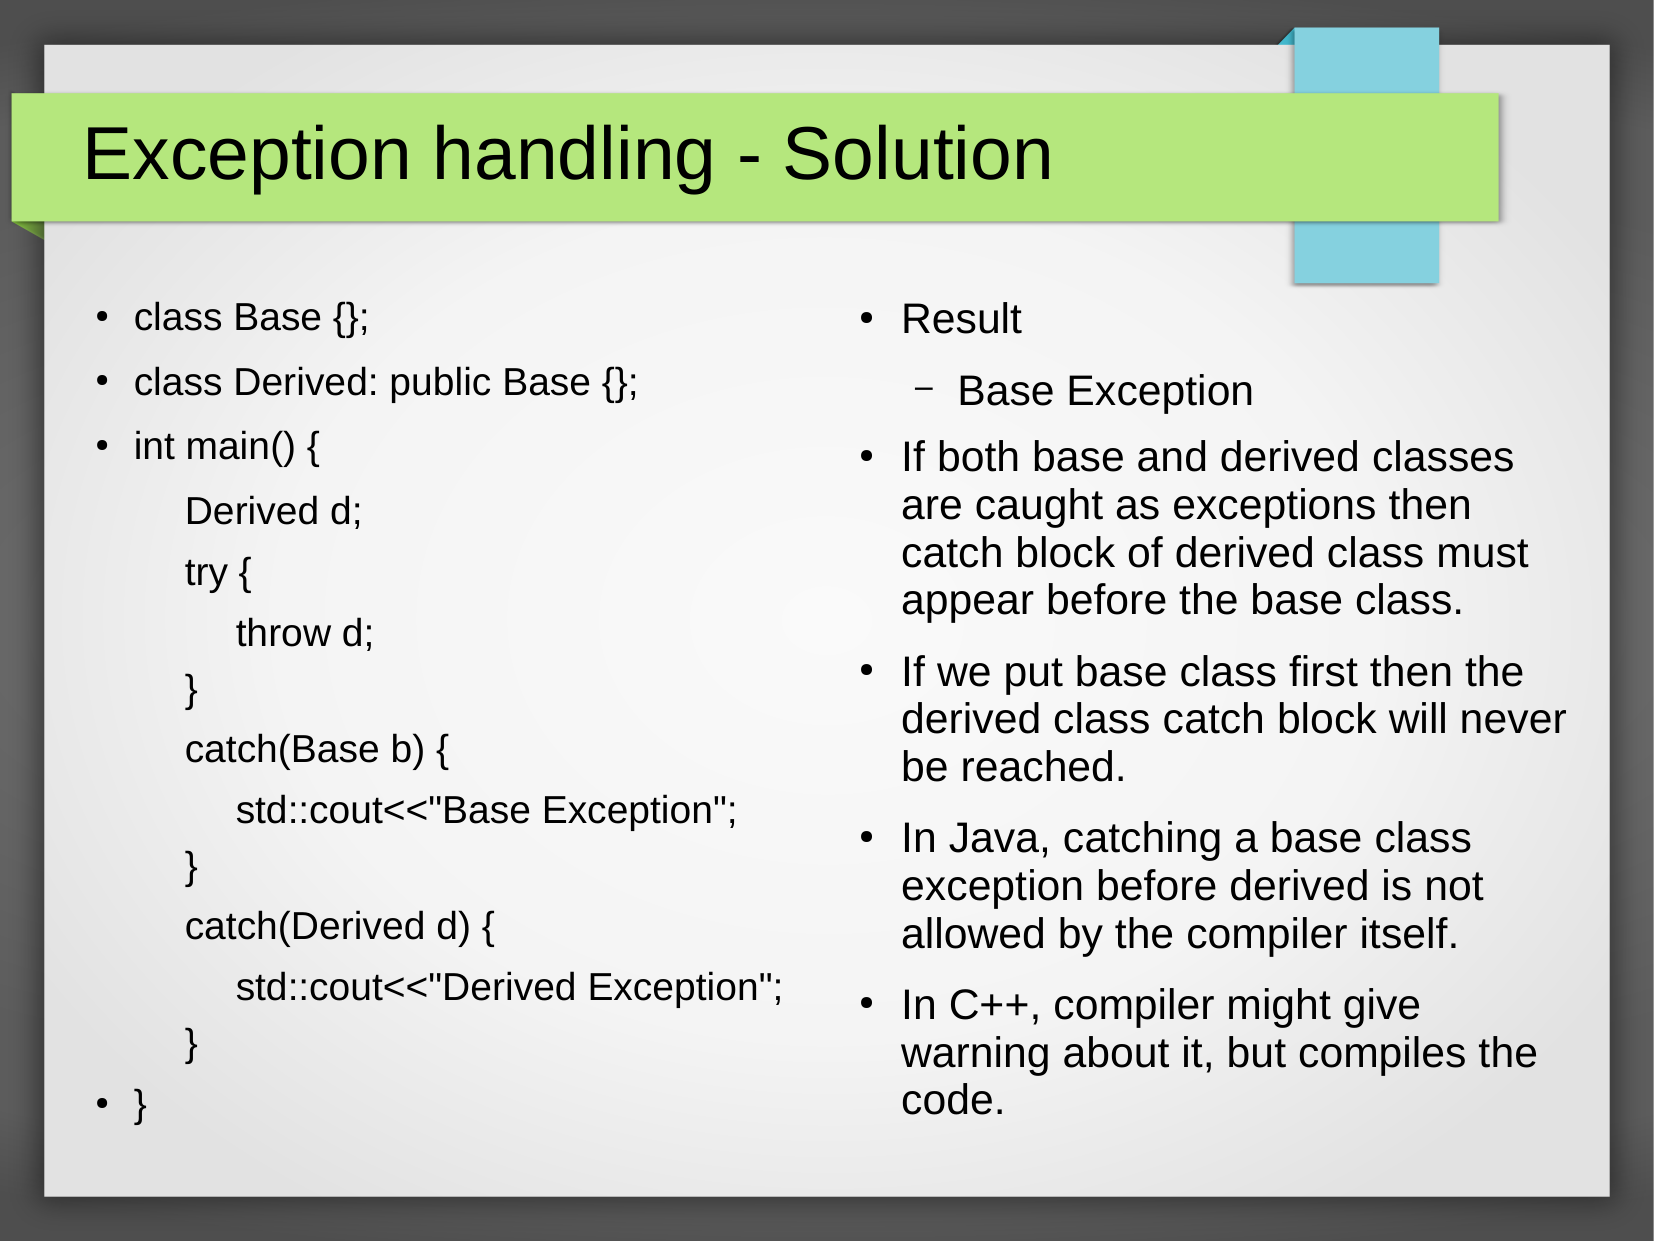

# Exception handling - Solution
class Base {};
class Derived: public Base {};
int main() {
Derived d;
try {
throw d;
}
catch(Base b) {
std::cout<<"Base Exception";
}
catch(Derived d) {
std::cout<<"Derived Exception";
}
}
Result
Base Exception
If both base and derived classes are caught as exceptions then catch block of derived class must appear before the base class.
If we put base class first then the derived class catch block will never be reached.
In Java, catching a base class exception before derived is not allowed by the compiler itself.
In C++, compiler might give warning about it, but compiles the code.